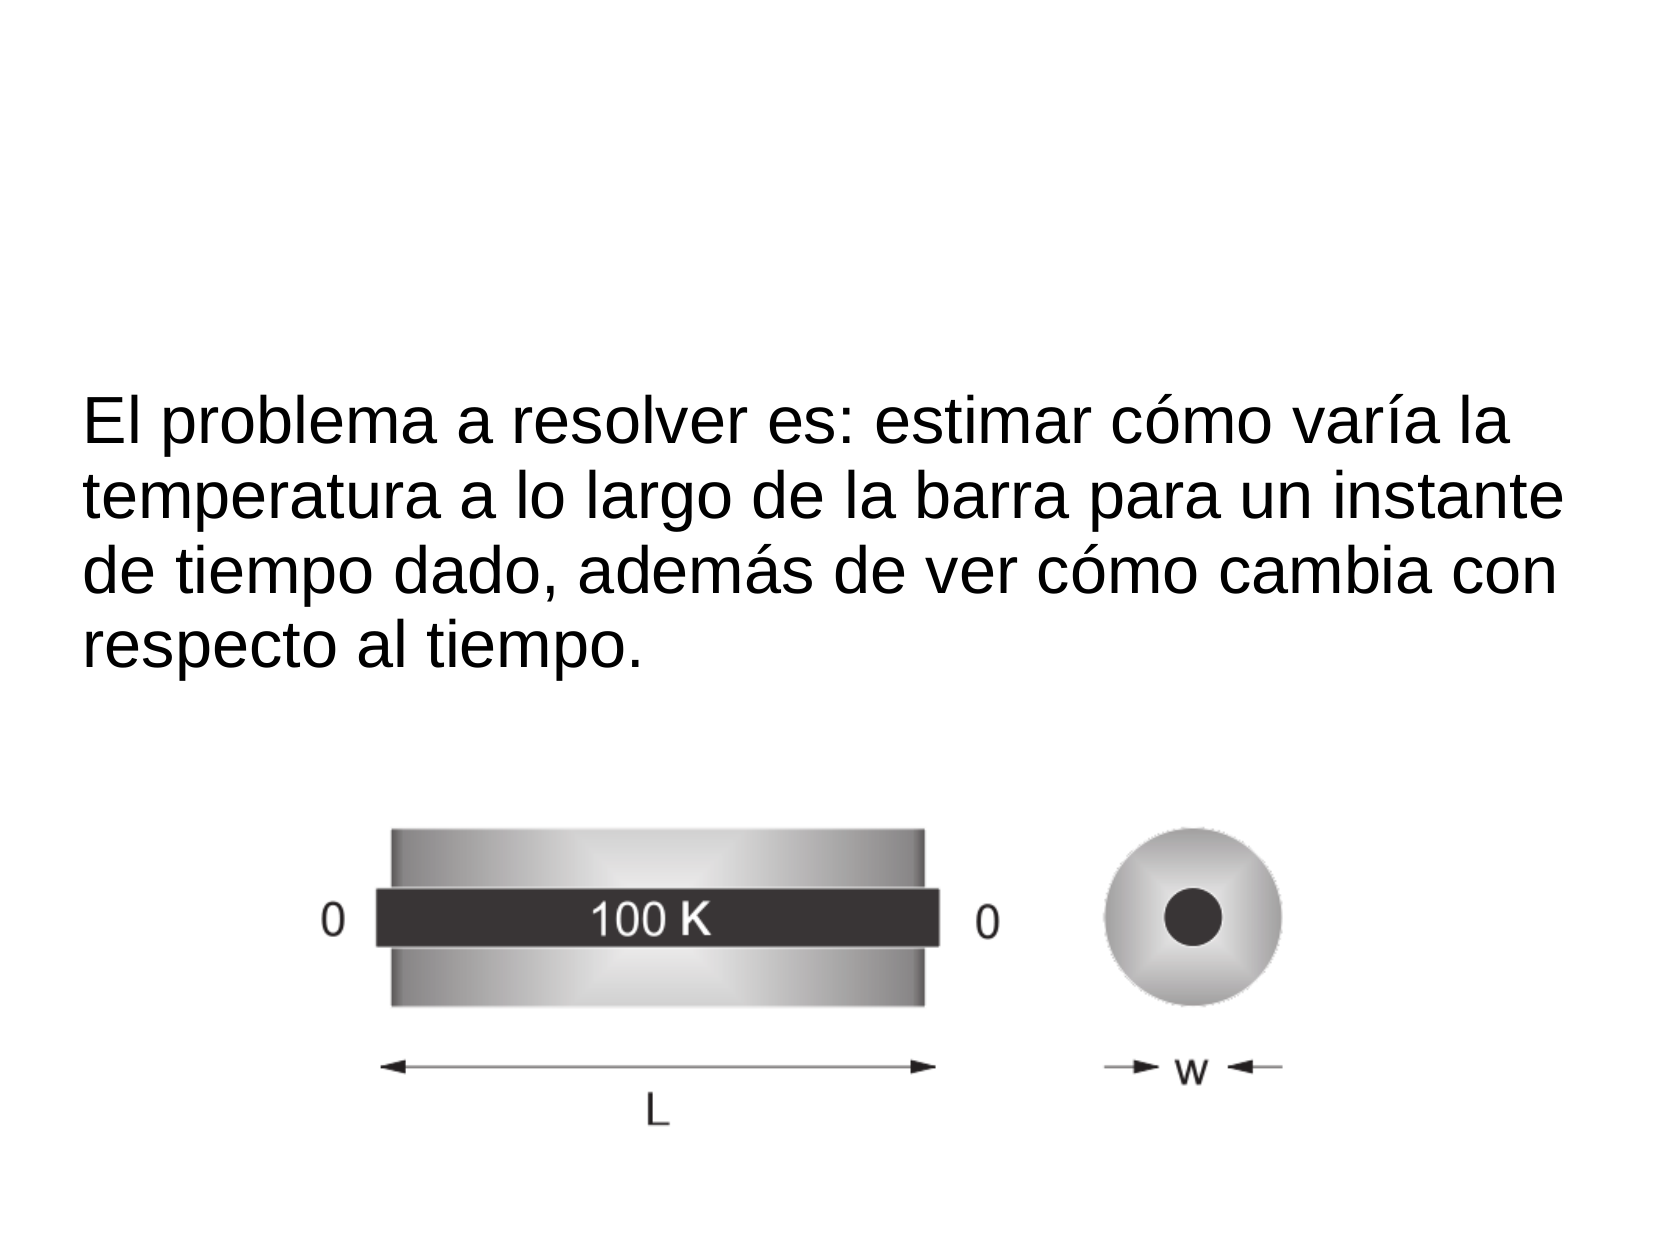

#
El problema a resolver es: estimar cómo varía la temperatura a lo largo de la barra para un instante de tiempo dado, además de ver cómo cambia con respecto al tiempo.